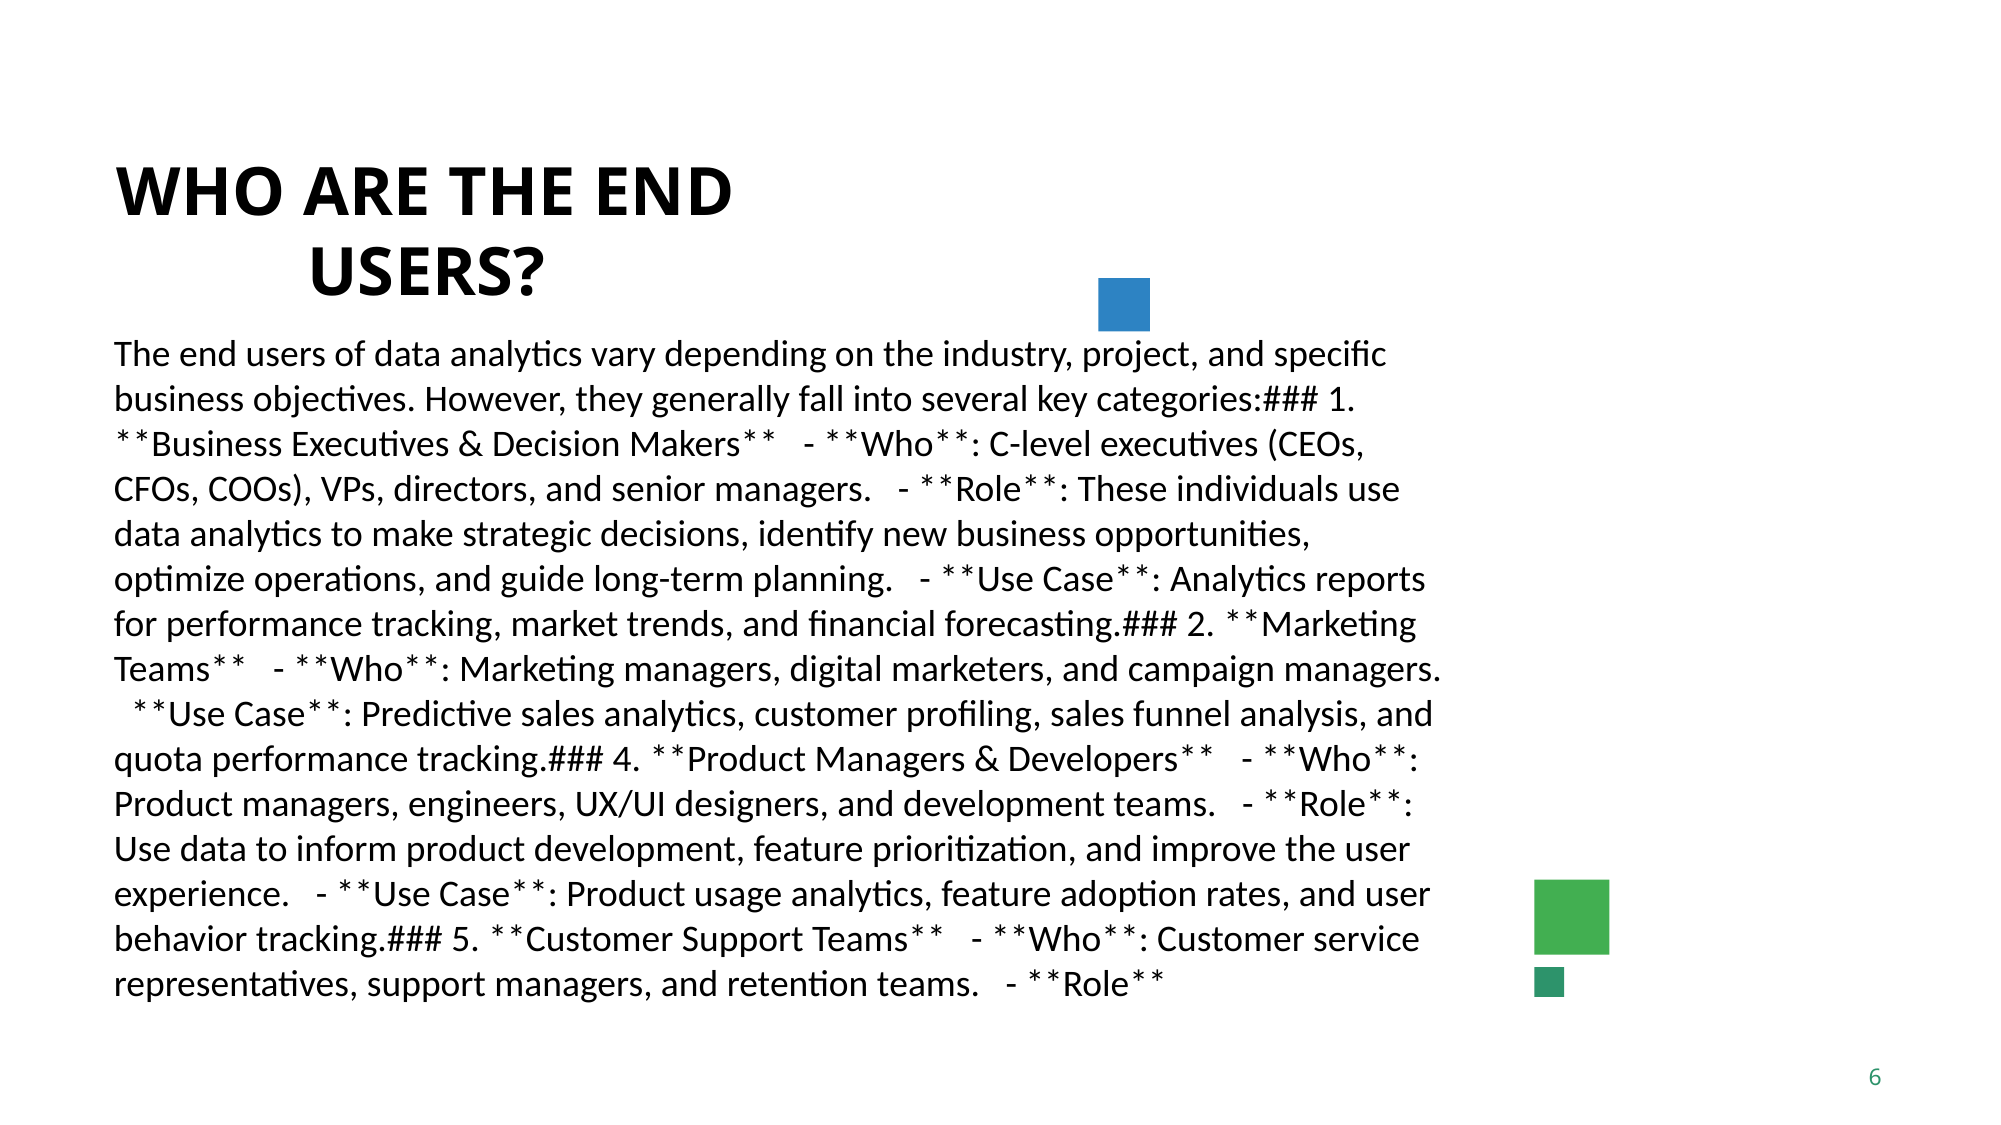

# WHO ARE THE END USERS?
The end users of data analytics vary depending on the industry, project, and specific business objectives. However, they generally fall into several key categories:### 1. **Business Executives & Decision Makers** - **Who**: C-level executives (CEOs, CFOs, COOs), VPs, directors, and senior managers. - **Role**: These individuals use data analytics to make strategic decisions, identify new business opportunities, optimize operations, and guide long-term planning. - **Use Case**: Analytics reports for performance tracking, market trends, and financial forecasting.### 2. **Marketing Teams** - **Who**: Marketing managers, digital marketers, and campaign managers. **Use Case**: Predictive sales analytics, customer profiling, sales funnel analysis, and quota performance tracking.### 4. **Product Managers & Developers** - **Who**: Product managers, engineers, UX/UI designers, and development teams. - **Role**: Use data to inform product development, feature prioritization, and improve the user experience. - **Use Case**: Product usage analytics, feature adoption rates, and user behavior tracking.### 5. **Customer Support Teams** - **Who**: Customer service representatives, support managers, and retention teams. - **Role**